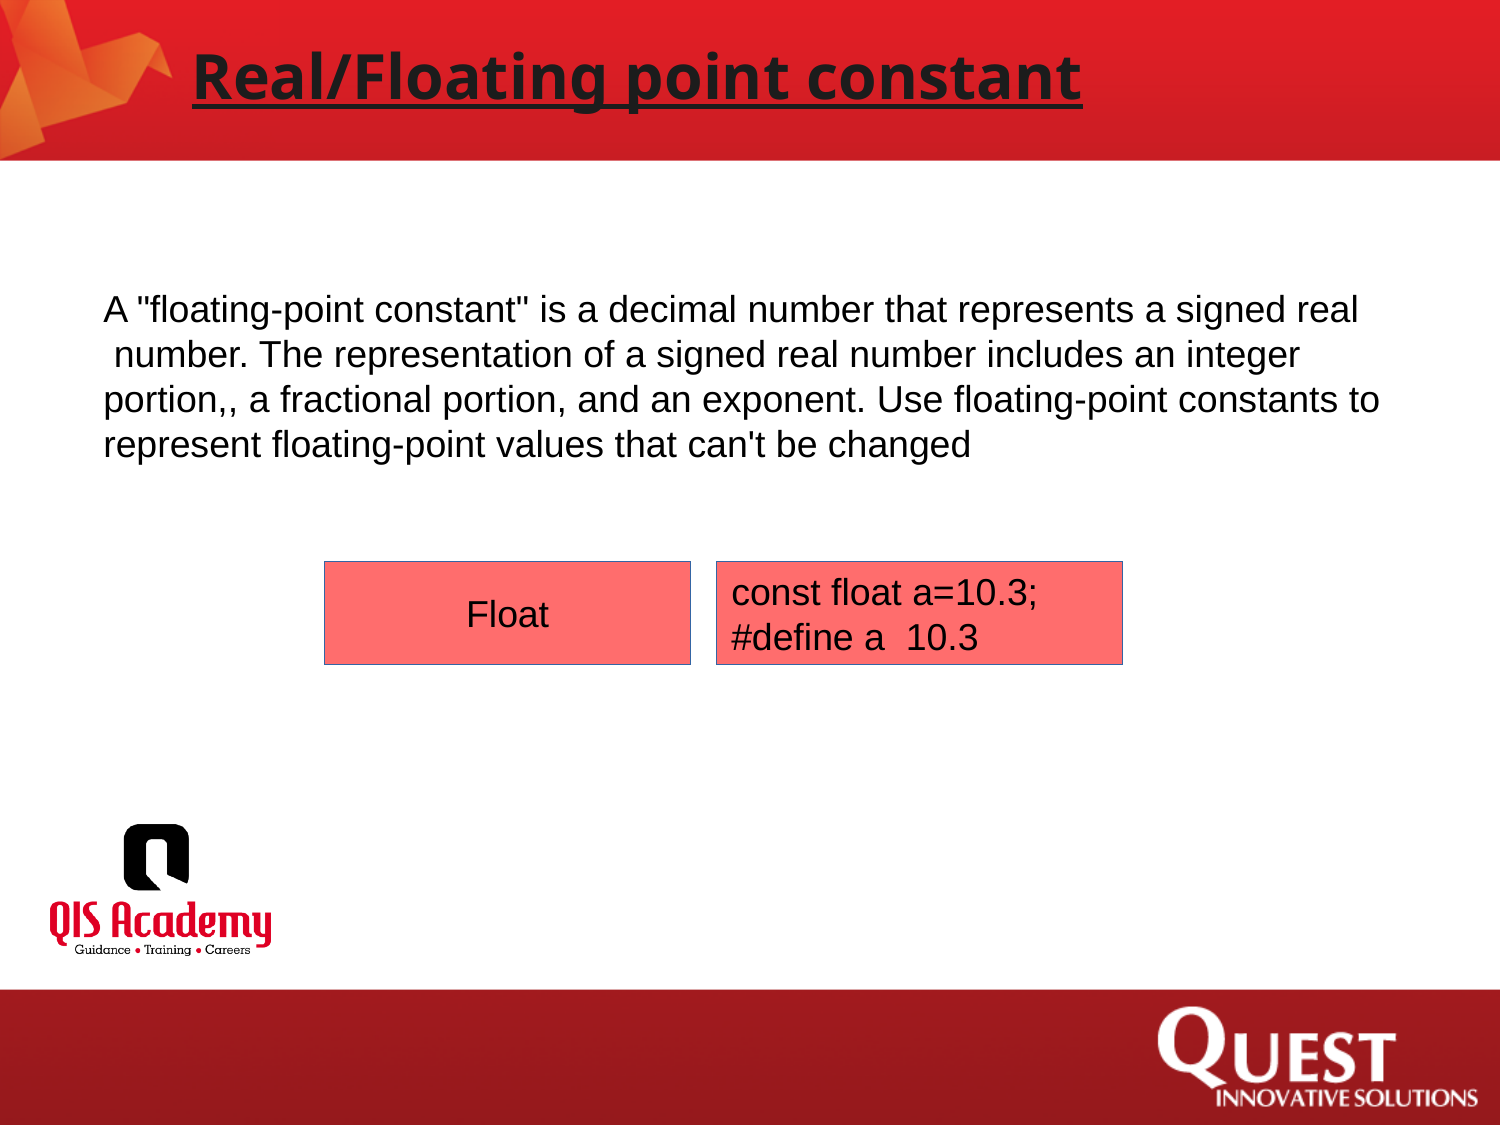

# Real/Floating point constant
A "floating-point constant" is a decimal number that represents a signed real
 number. The representation of a signed real number includes an integer portion,, a fractional portion, and an exponent. Use floating-point constants to represent floating-point values that can't be changed
Float
const float a=10.3;
#define a 10.3